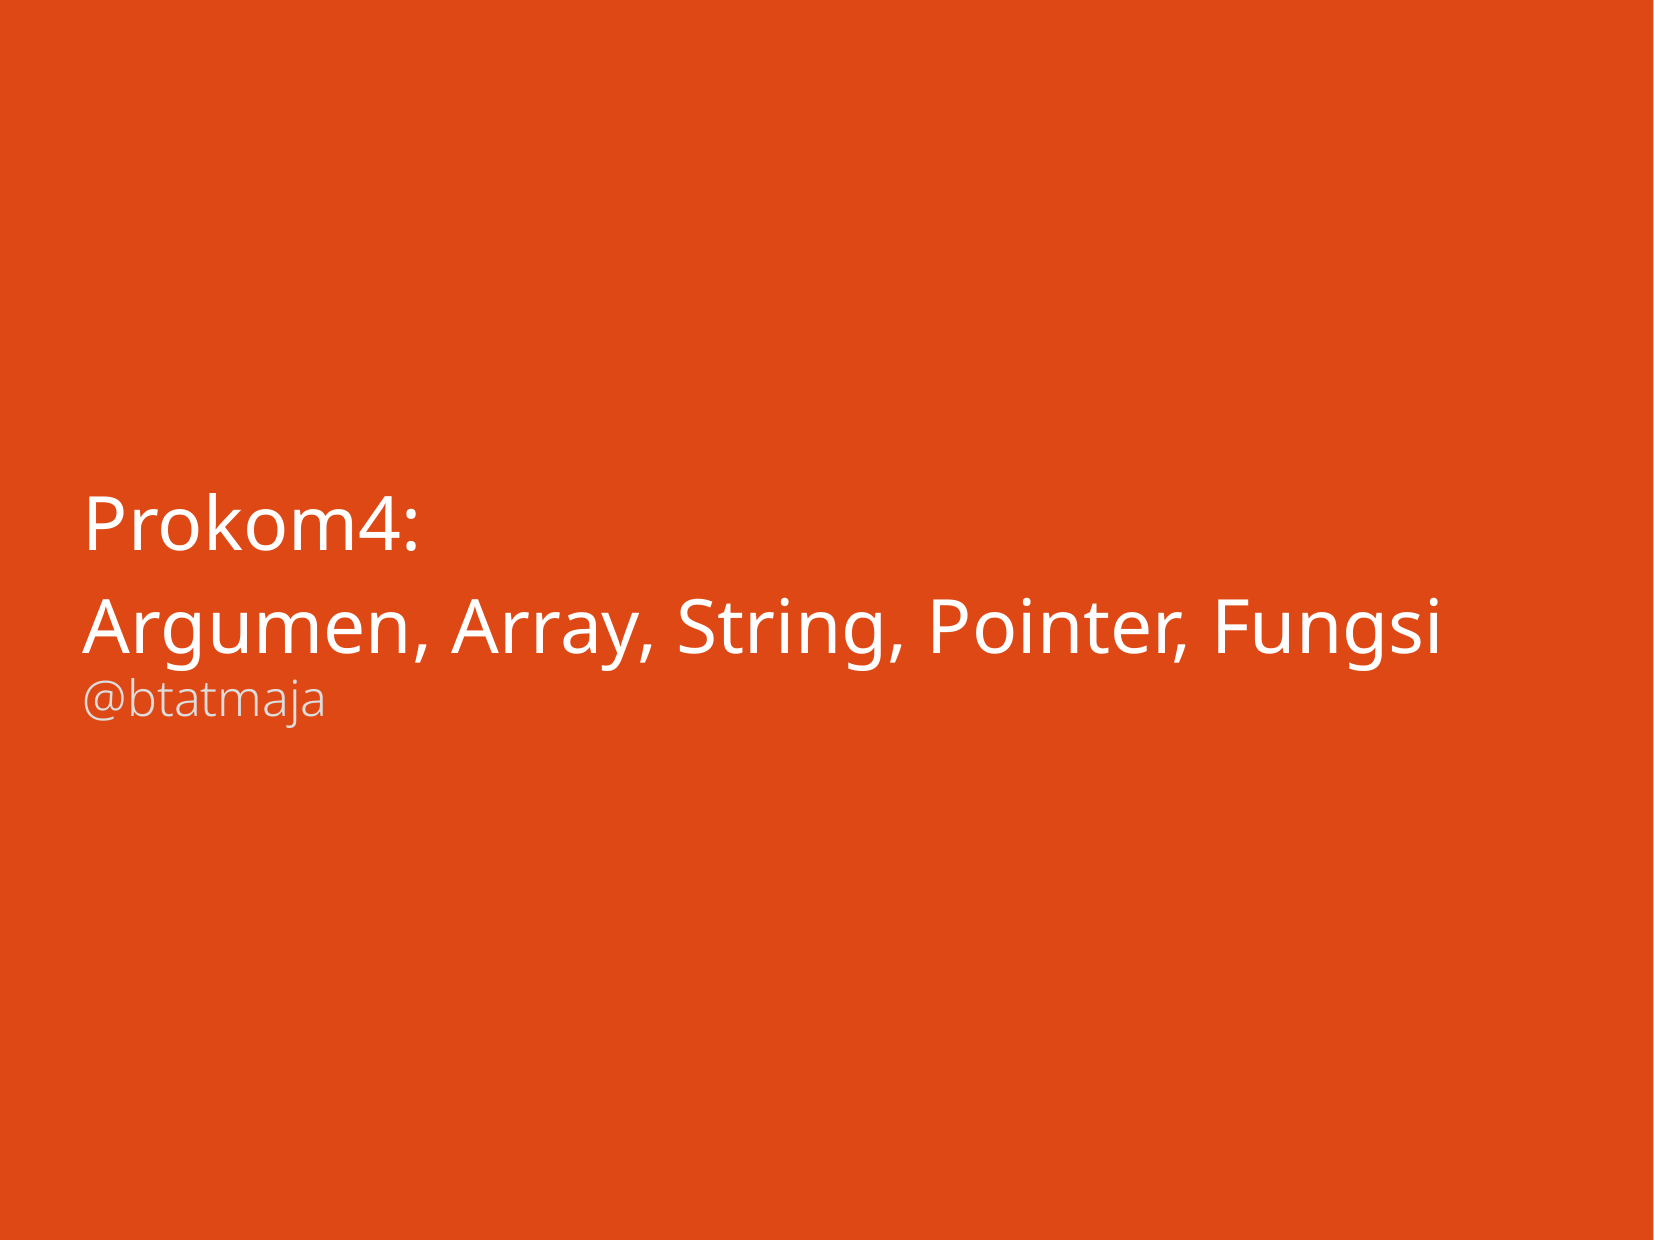

# Prokom4: Argumen, Array, String, Pointer, Fungsi
@btatmaja